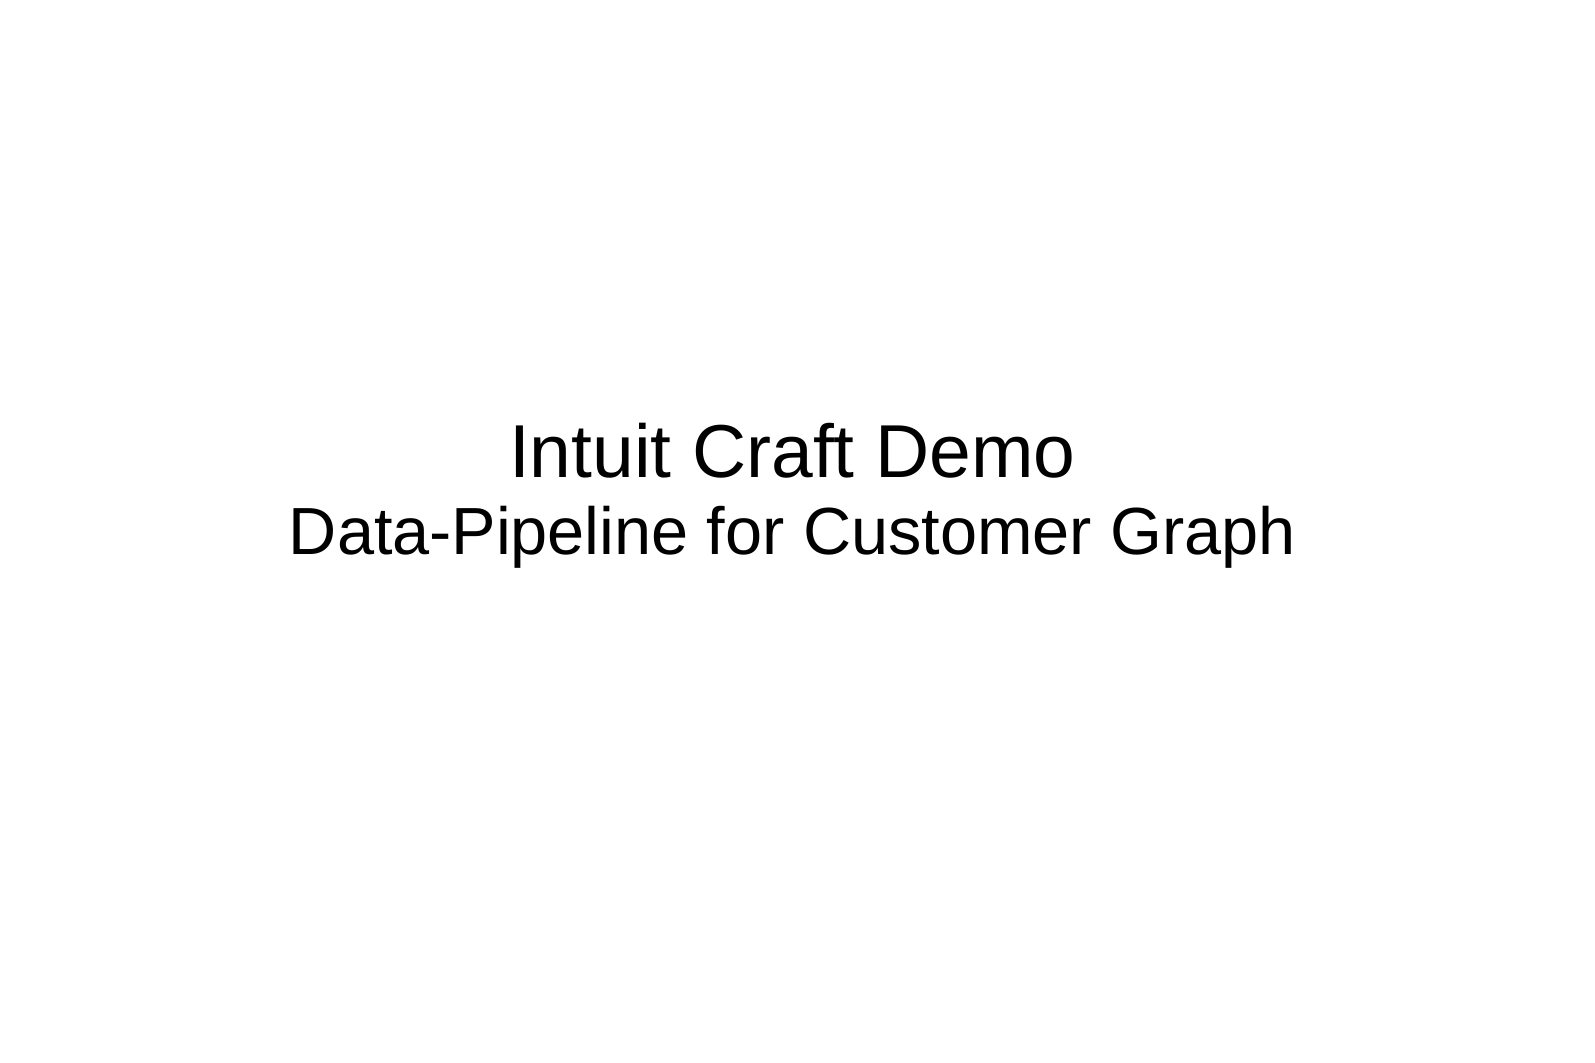

# Intuit Craft Demo
Data-Pipeline for Customer Graph